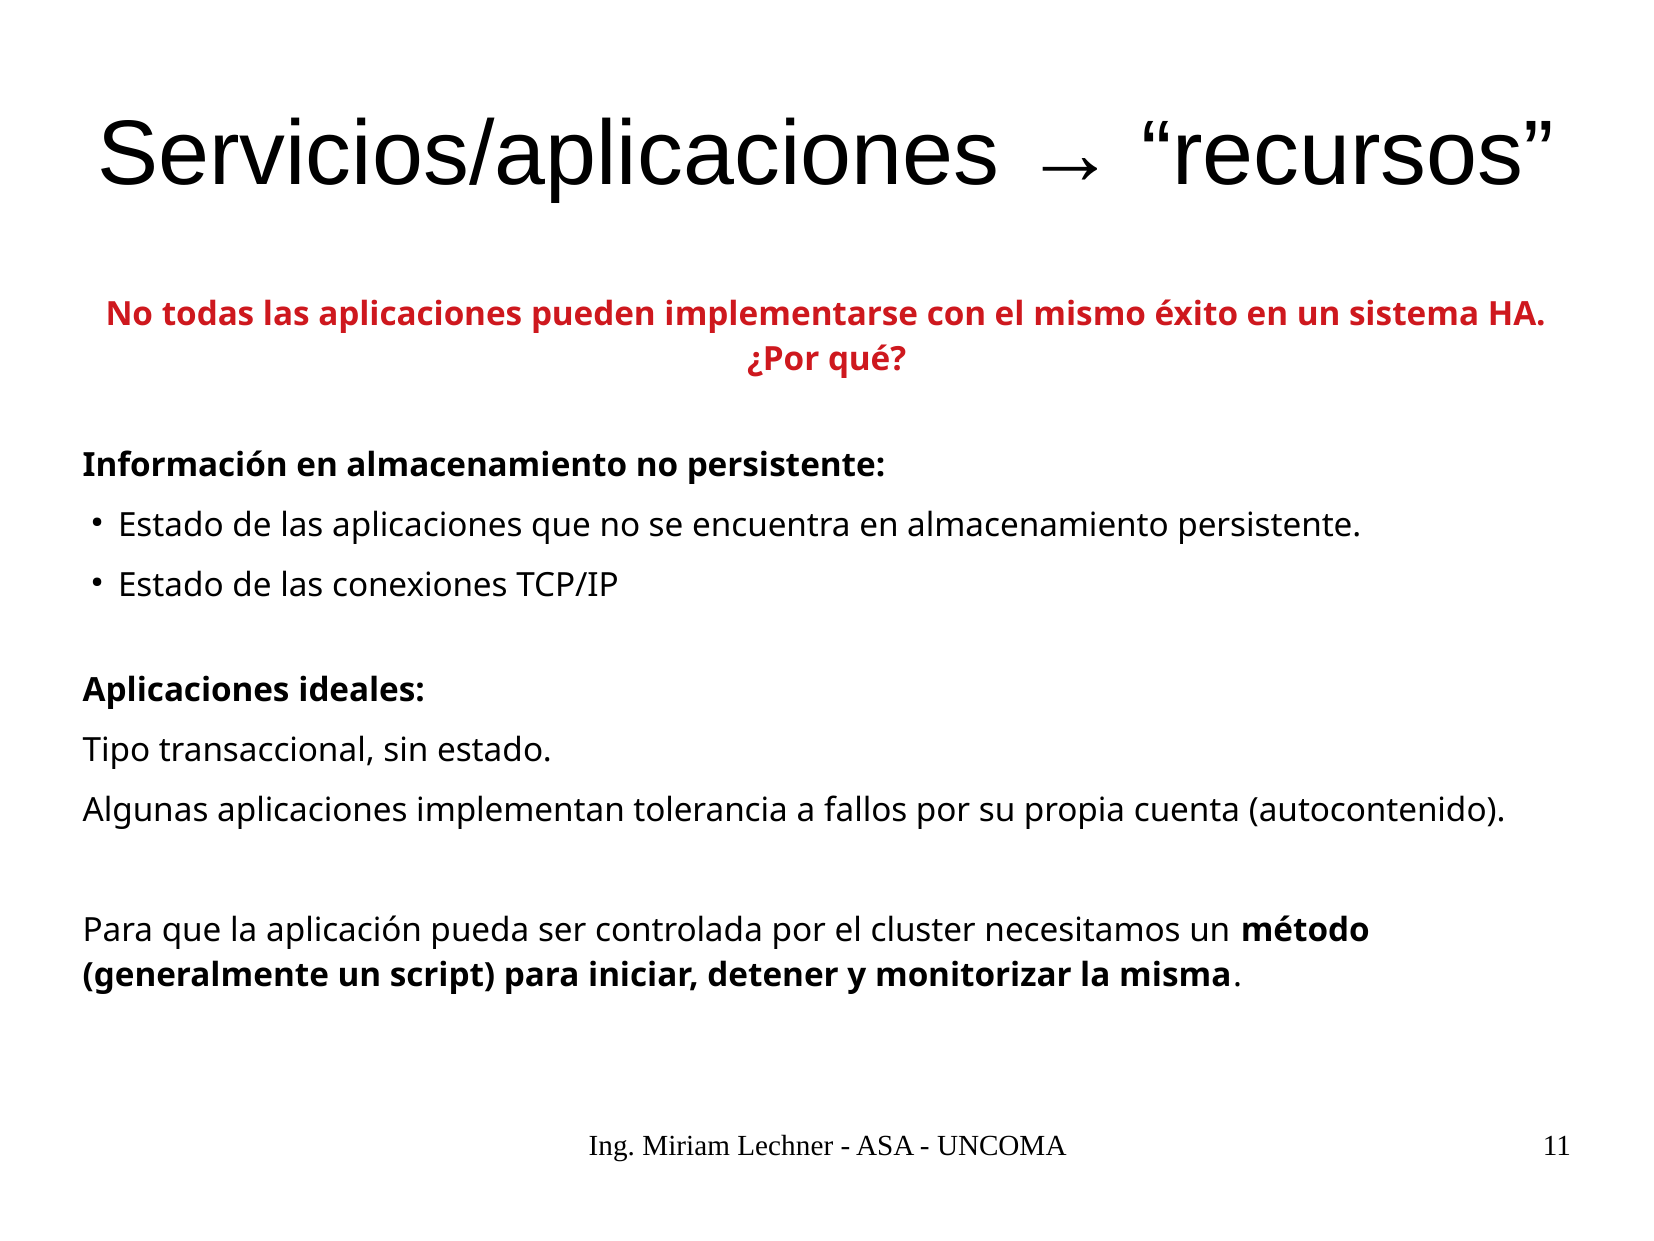

# Servicios/aplicaciones → “recursos”
No todas las aplicaciones pueden implementarse con el mismo éxito en un sistema HA. ¿Por qué?
Información en almacenamiento no persistente:
Estado de las aplicaciones que no se encuentra en almacenamiento persistente.
Estado de las conexiones TCP/IP
Aplicaciones ideales:
Tipo transaccional, sin estado.
Algunas aplicaciones implementan tolerancia a fallos por su propia cuenta (autocontenido).
Para que la aplicación pueda ser controlada por el cluster necesitamos un método (generalmente un script) para iniciar, detener y monitorizar la misma.
Ing. Miriam Lechner - ASA - UNCOMA
11